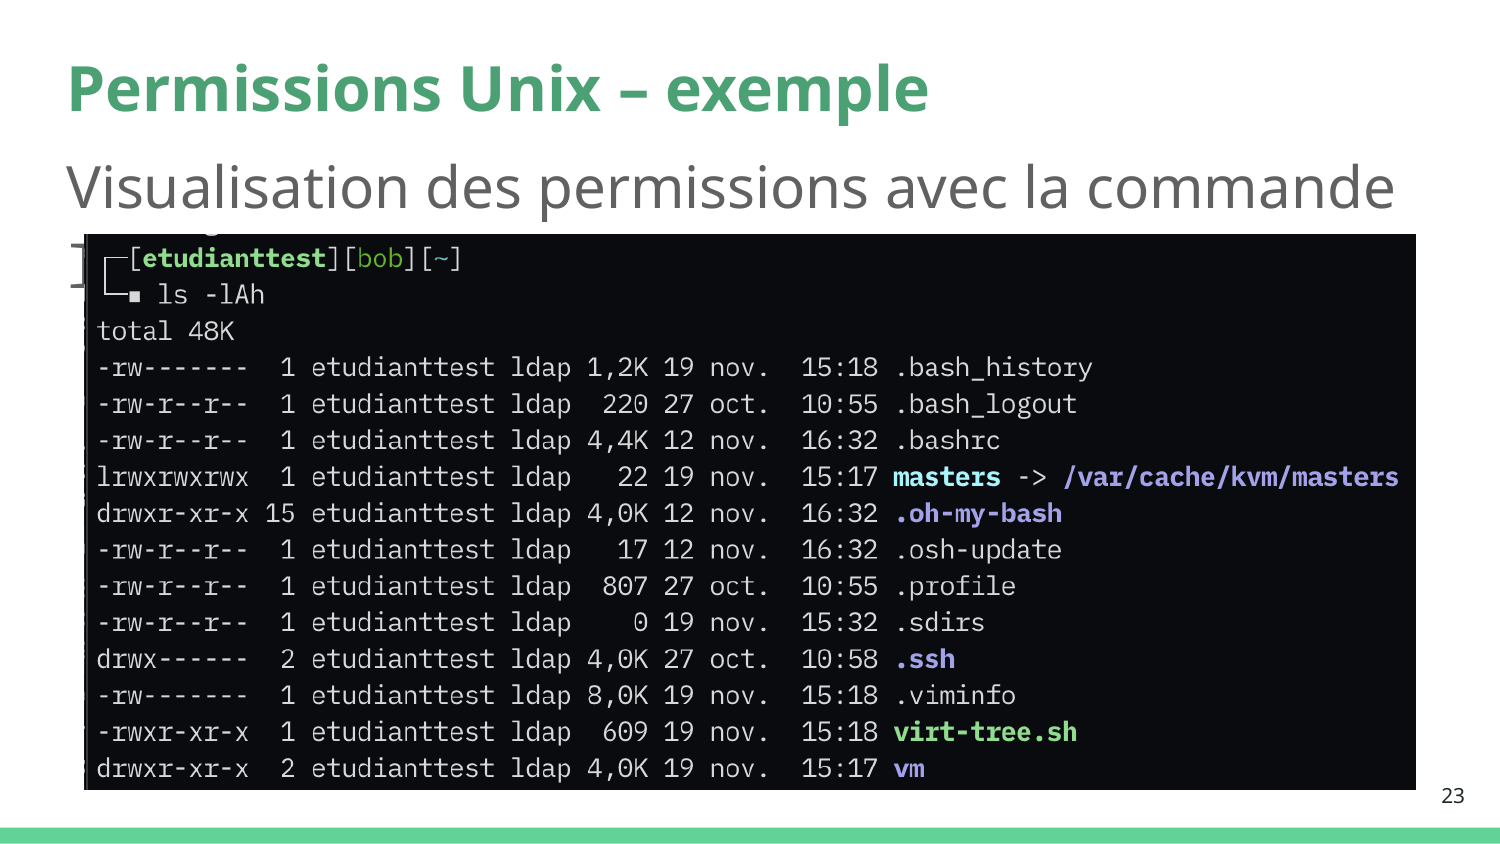

# Permissions Unix – exemple
Visualisation des permissions avec la commande ls